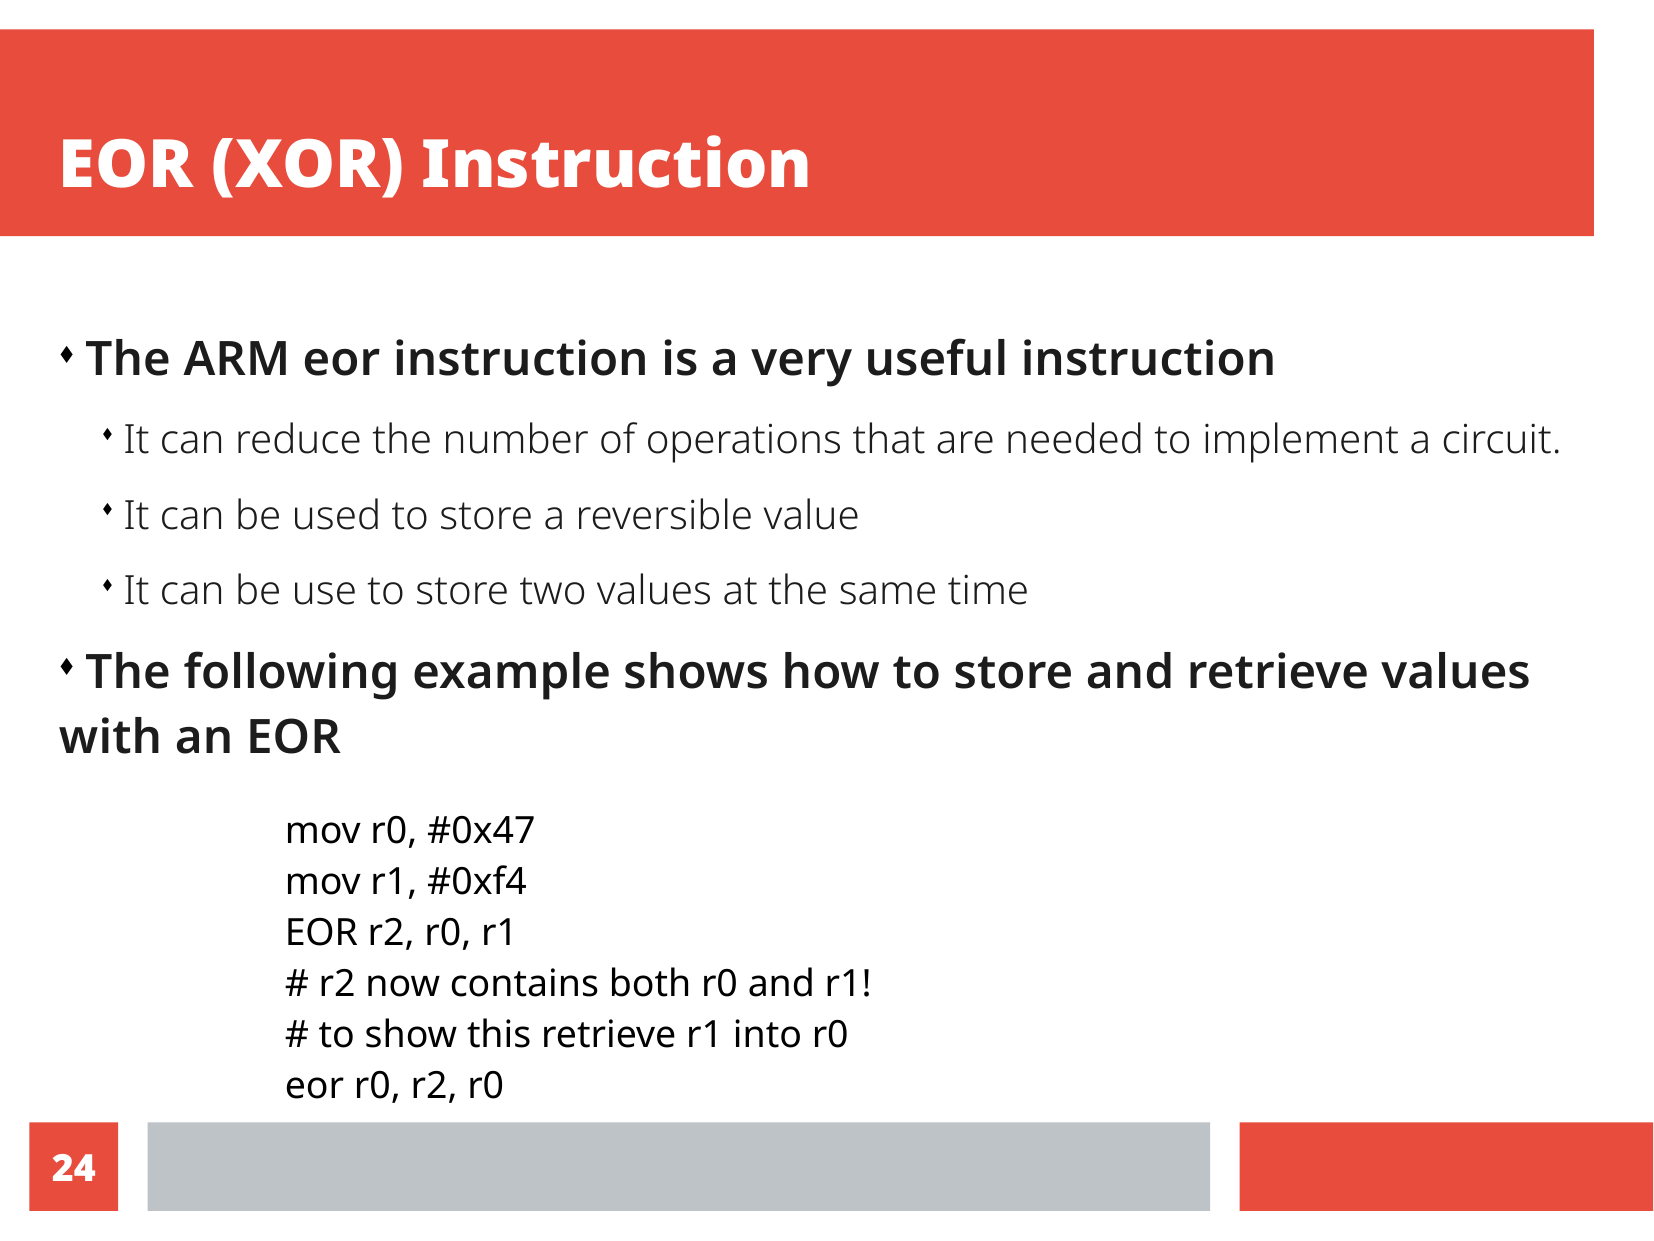

# EOR (XOR) Instruction
 The ARM eor instruction is a very useful instruction
 It can reduce the number of operations that are needed to implement a circuit.
 It can be used to store a reversible value
 It can be use to store two values at the same time
 The following example shows how to store and retrieve values with an EOR
mov r0, #0x47
mov r1, #0xf4
EOR r2, r0, r1
# r2 now contains both r0 and r1!
# to show this retrieve r1 into r0
eor r0, r2, r0
24